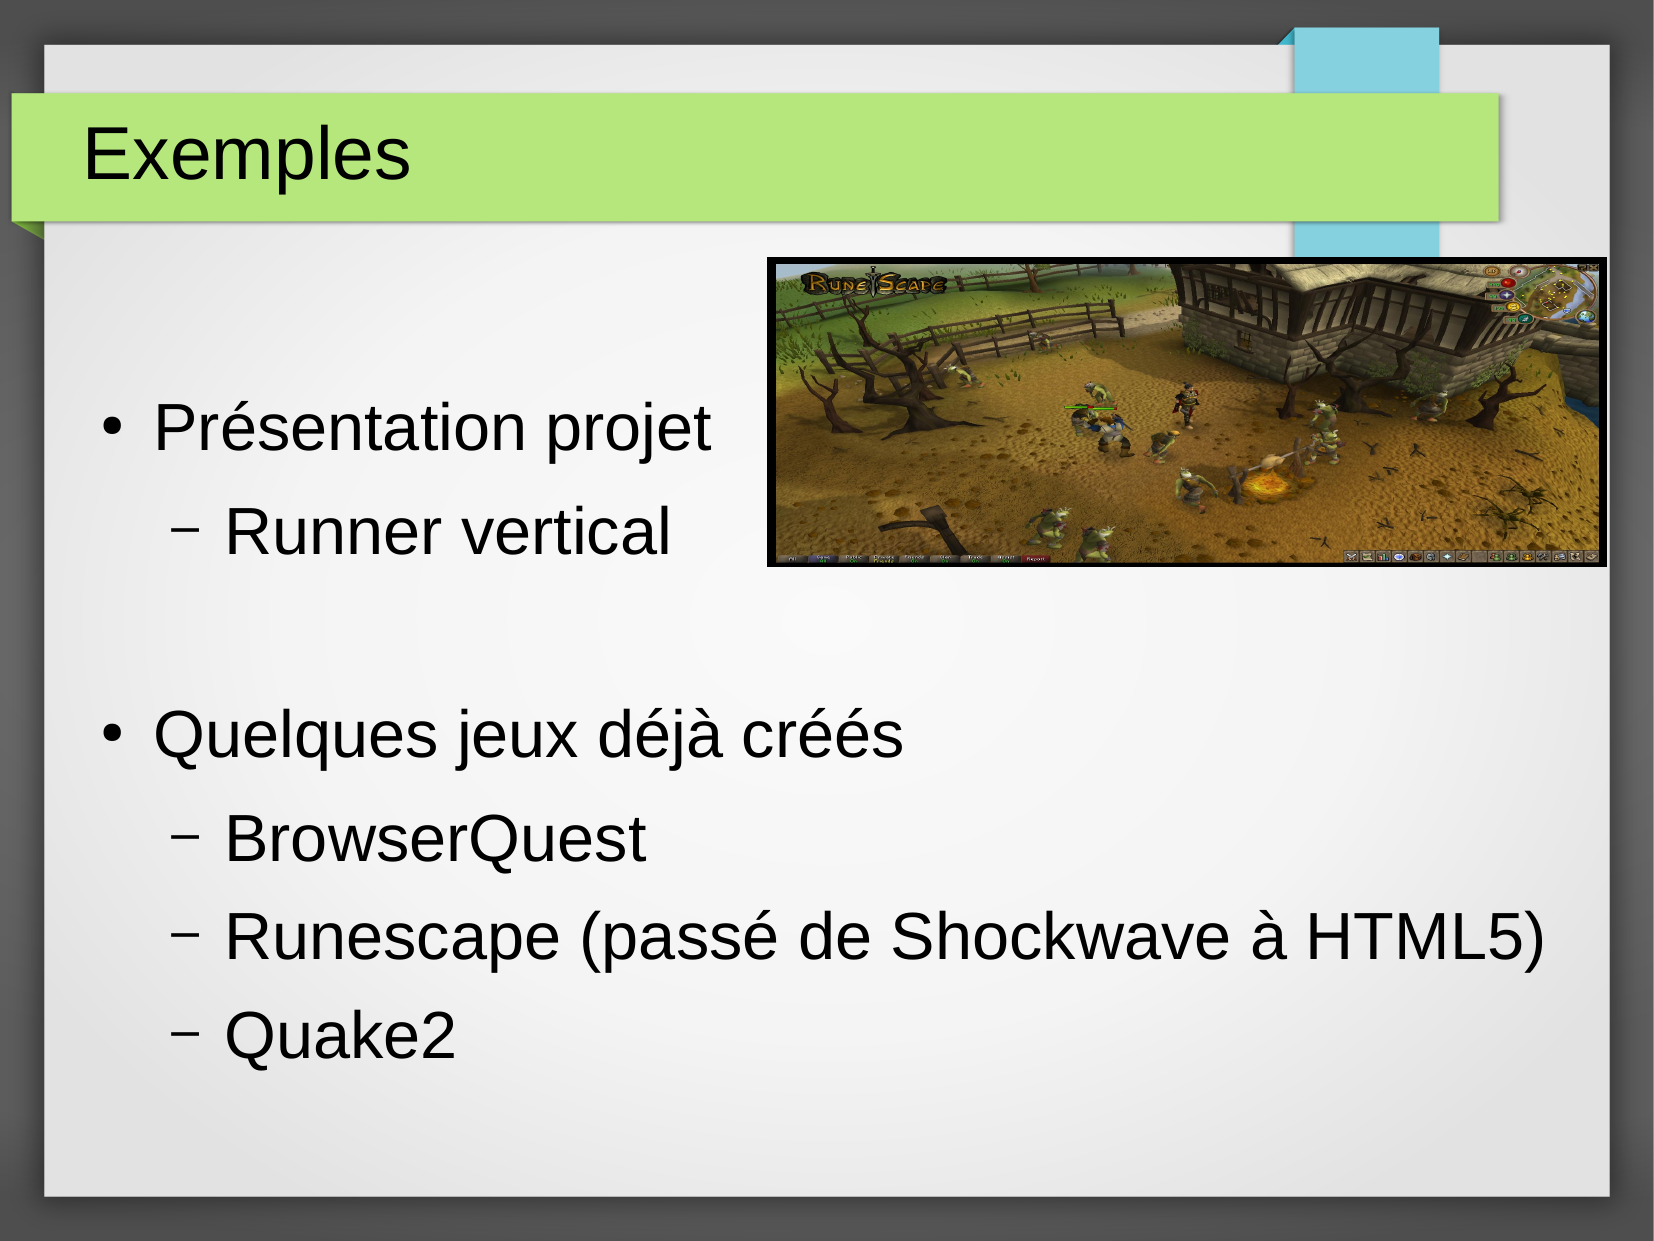

# Exemples
Présentation projet
Runner vertical
Quelques jeux déjà créés
BrowserQuest
Runescape (passé de Shockwave à HTML5)
Quake2